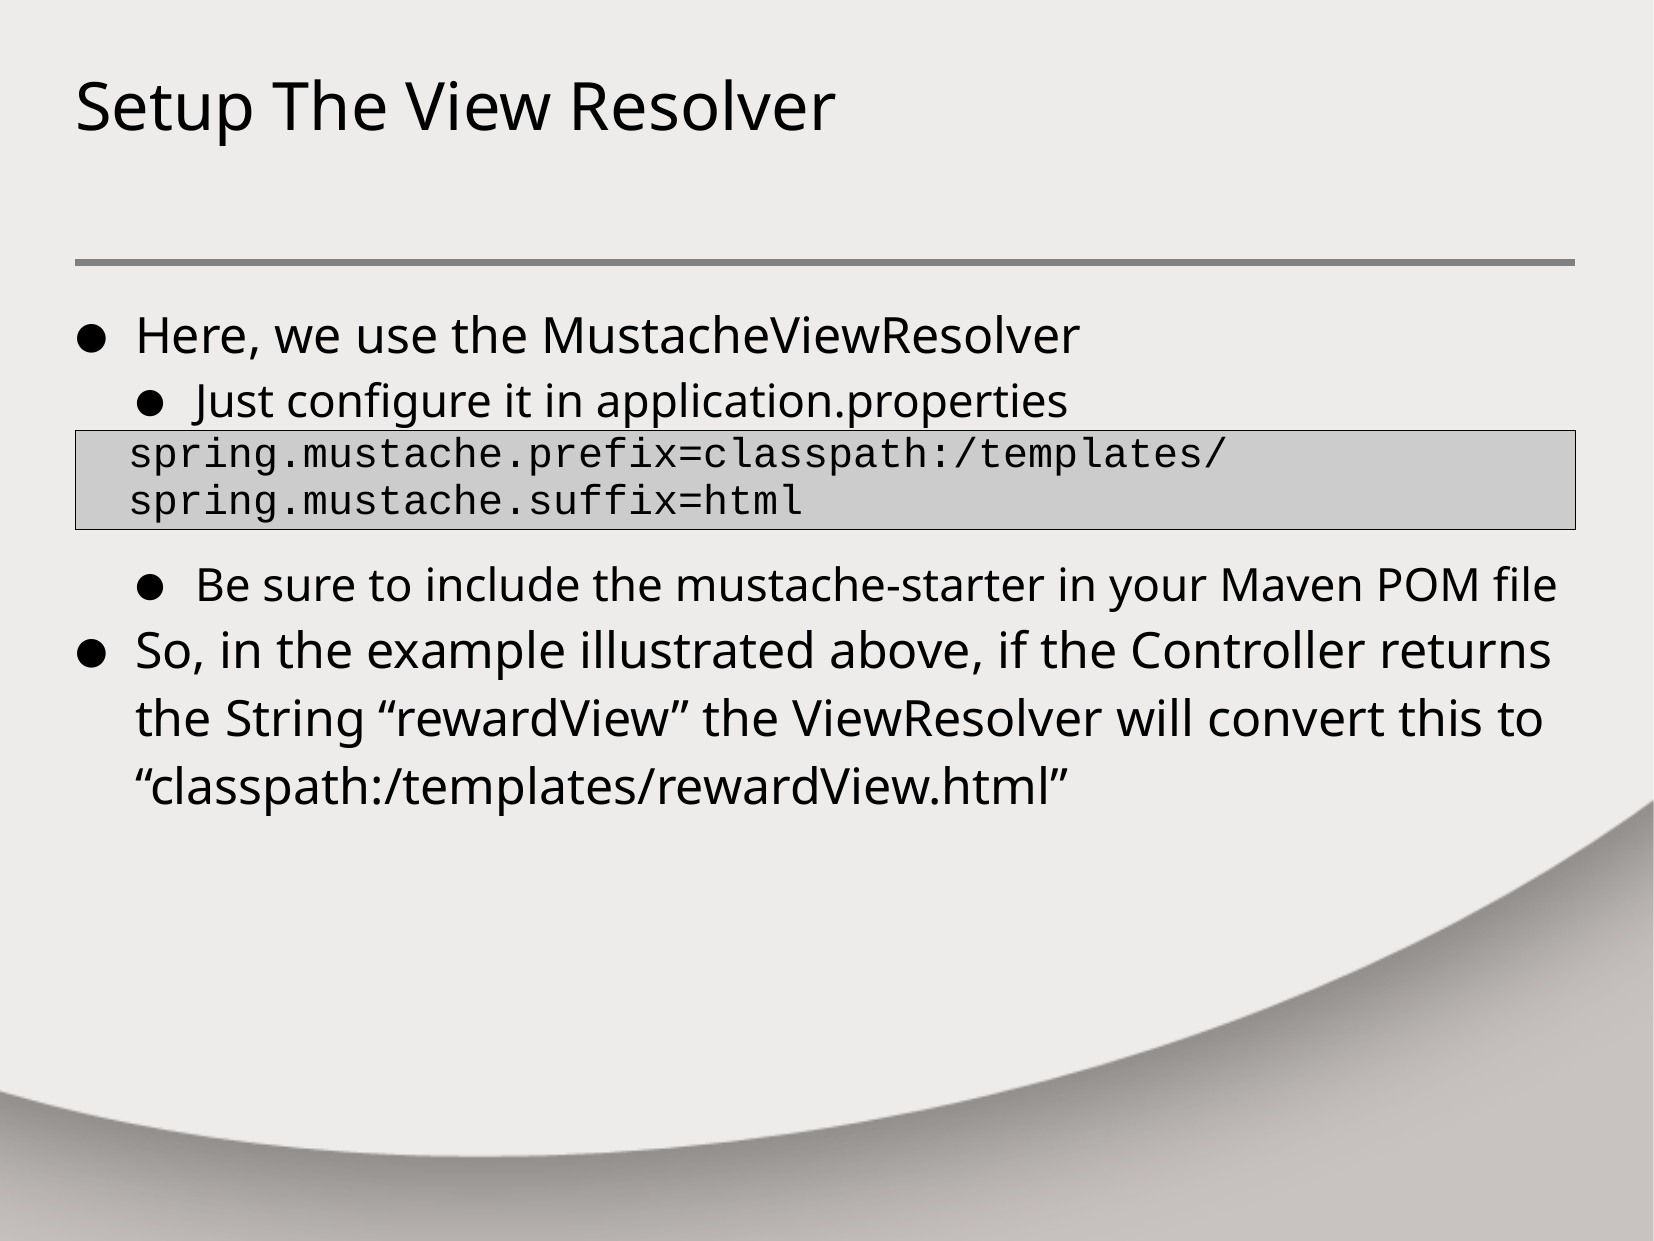

# Setup The View Resolver
Here, we use the MustacheViewResolver
Just configure it in application.properties
Be sure to include the mustache-starter in your Maven POM file
So, in the example illustrated above, if the Controller returns the String “rewardView” the ViewResolver will convert this to “classpath:/templates/rewardView.html”
spring.mustache.prefix=classpath:/templates/
spring.mustache.suffix=html